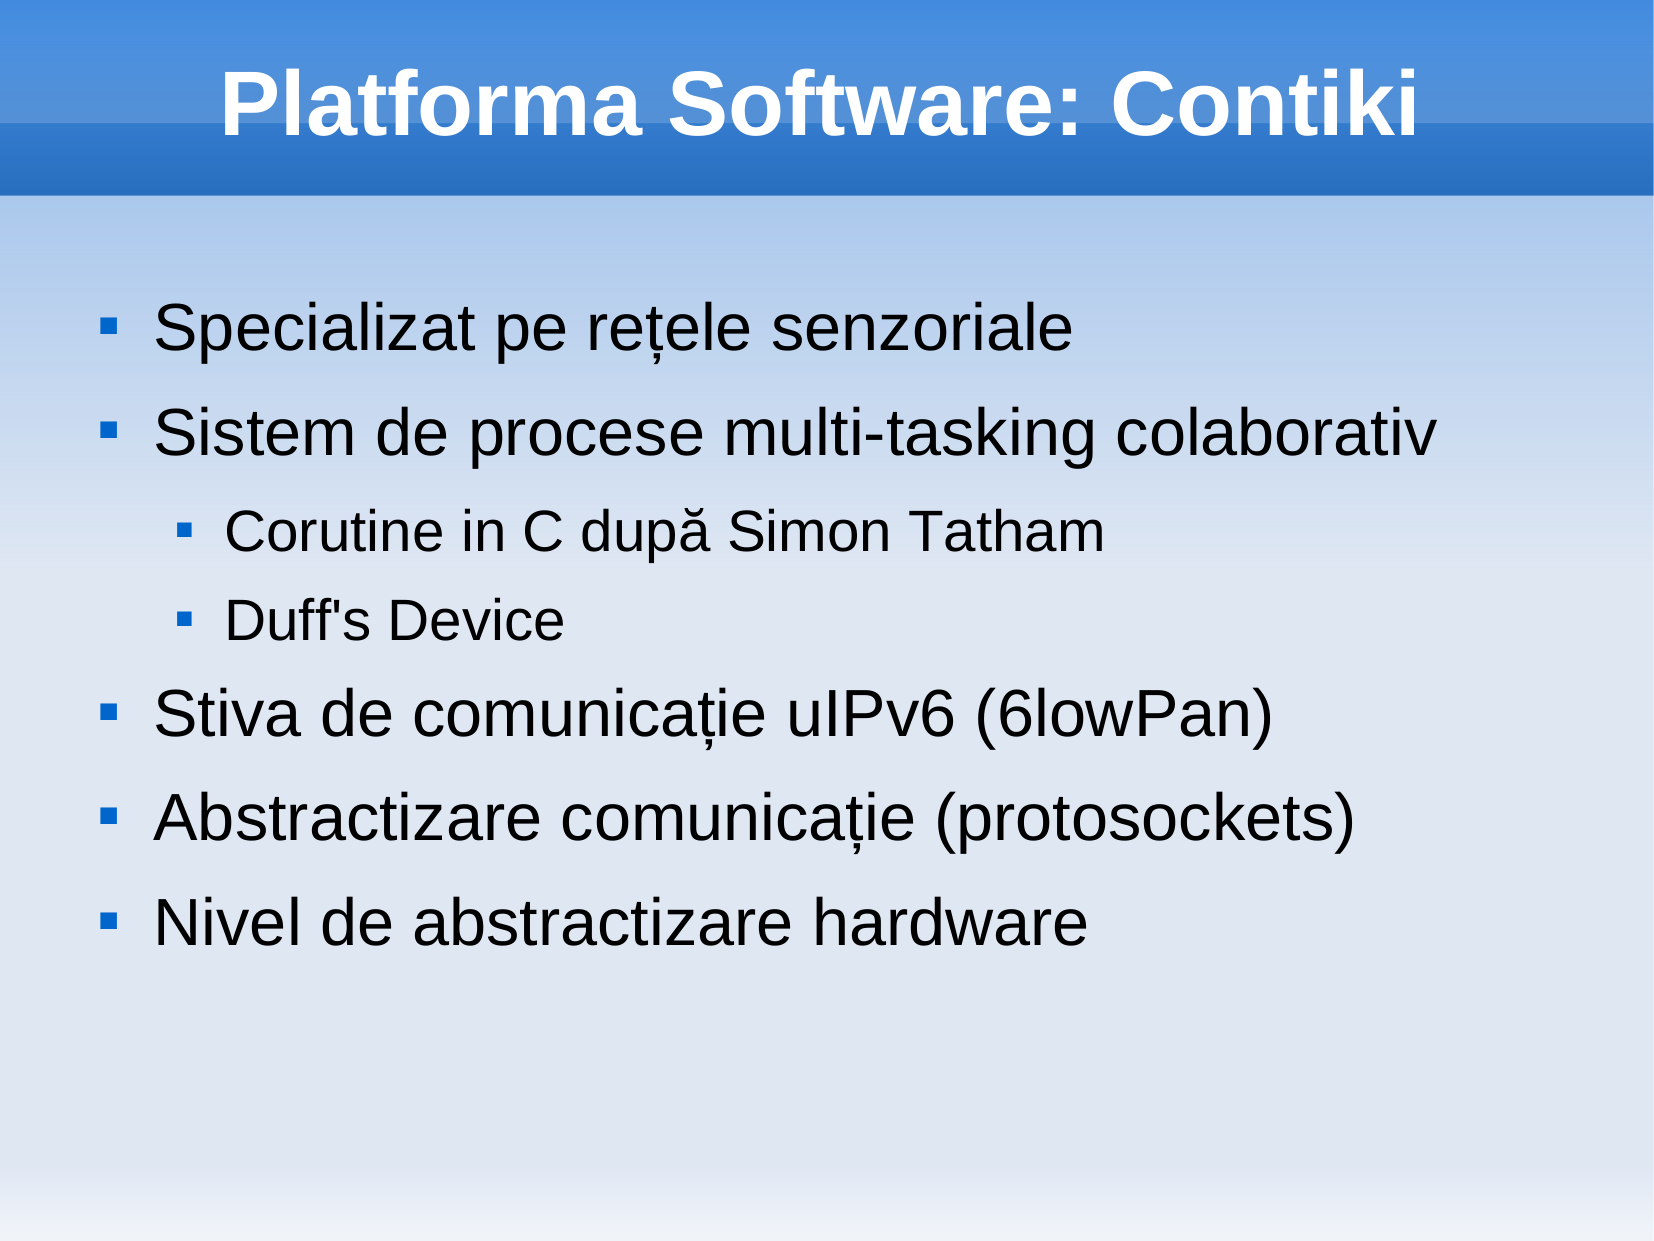

# Platforma Software: Contiki
Specializat pe rețele senzoriale
Sistem de procese multi-tasking colaborativ
Corutine in C după Simon Tatham
Duff's Device
Stiva de comunicație uIPv6 (6lowPan)
Abstractizare comunicație (protosockets)
Nivel de abstractizare hardware